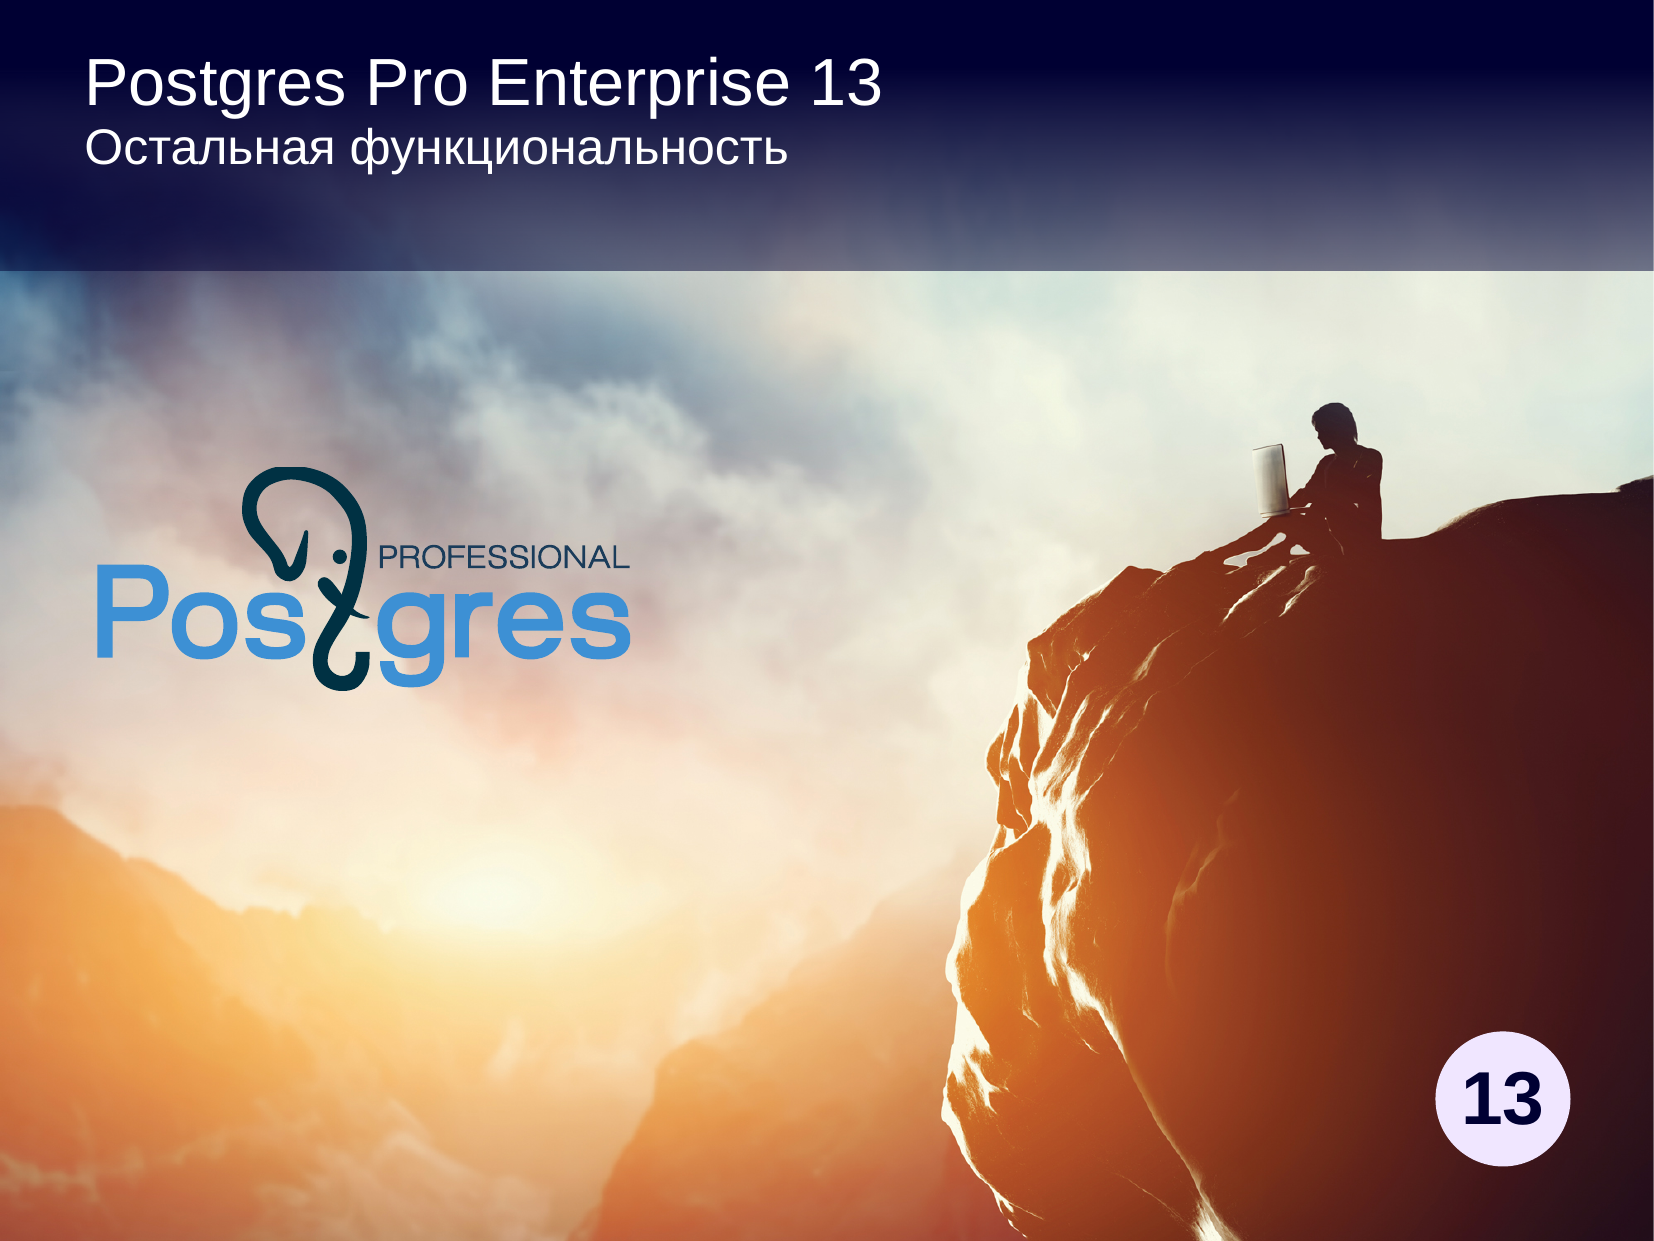

# Postgres Pro Enterprise 13 Остальная функциональность
13